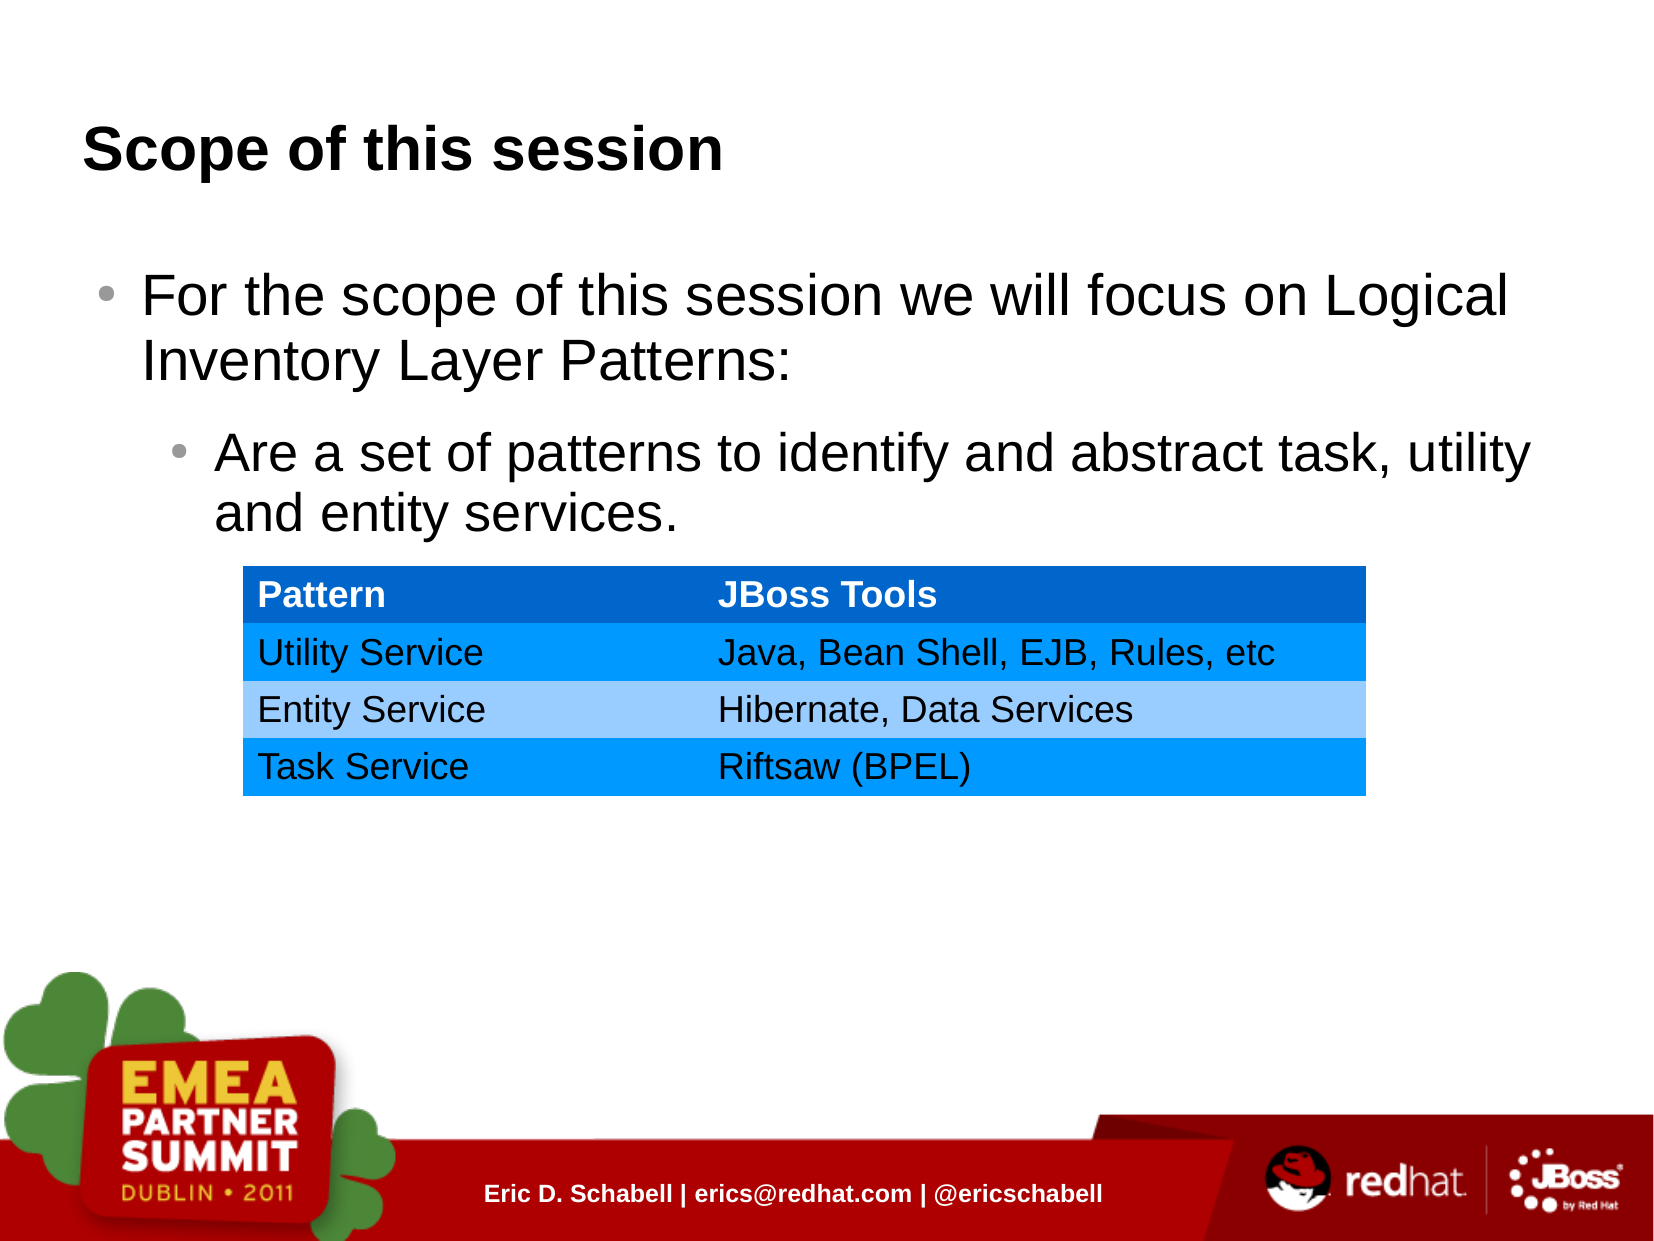

# Scope of this session
For the scope of this session we will focus on Logical Inventory Layer Patterns:
Are a set of patterns to identify and abstract task, utility and entity services.
| Pattern | JBoss Tools |
| --- | --- |
| Utility Service | Java, Bean Shell, EJB, Rules, etc |
| Entity Service | Hibernate, Data Services |
| Task Service | Riftsaw (BPEL) |